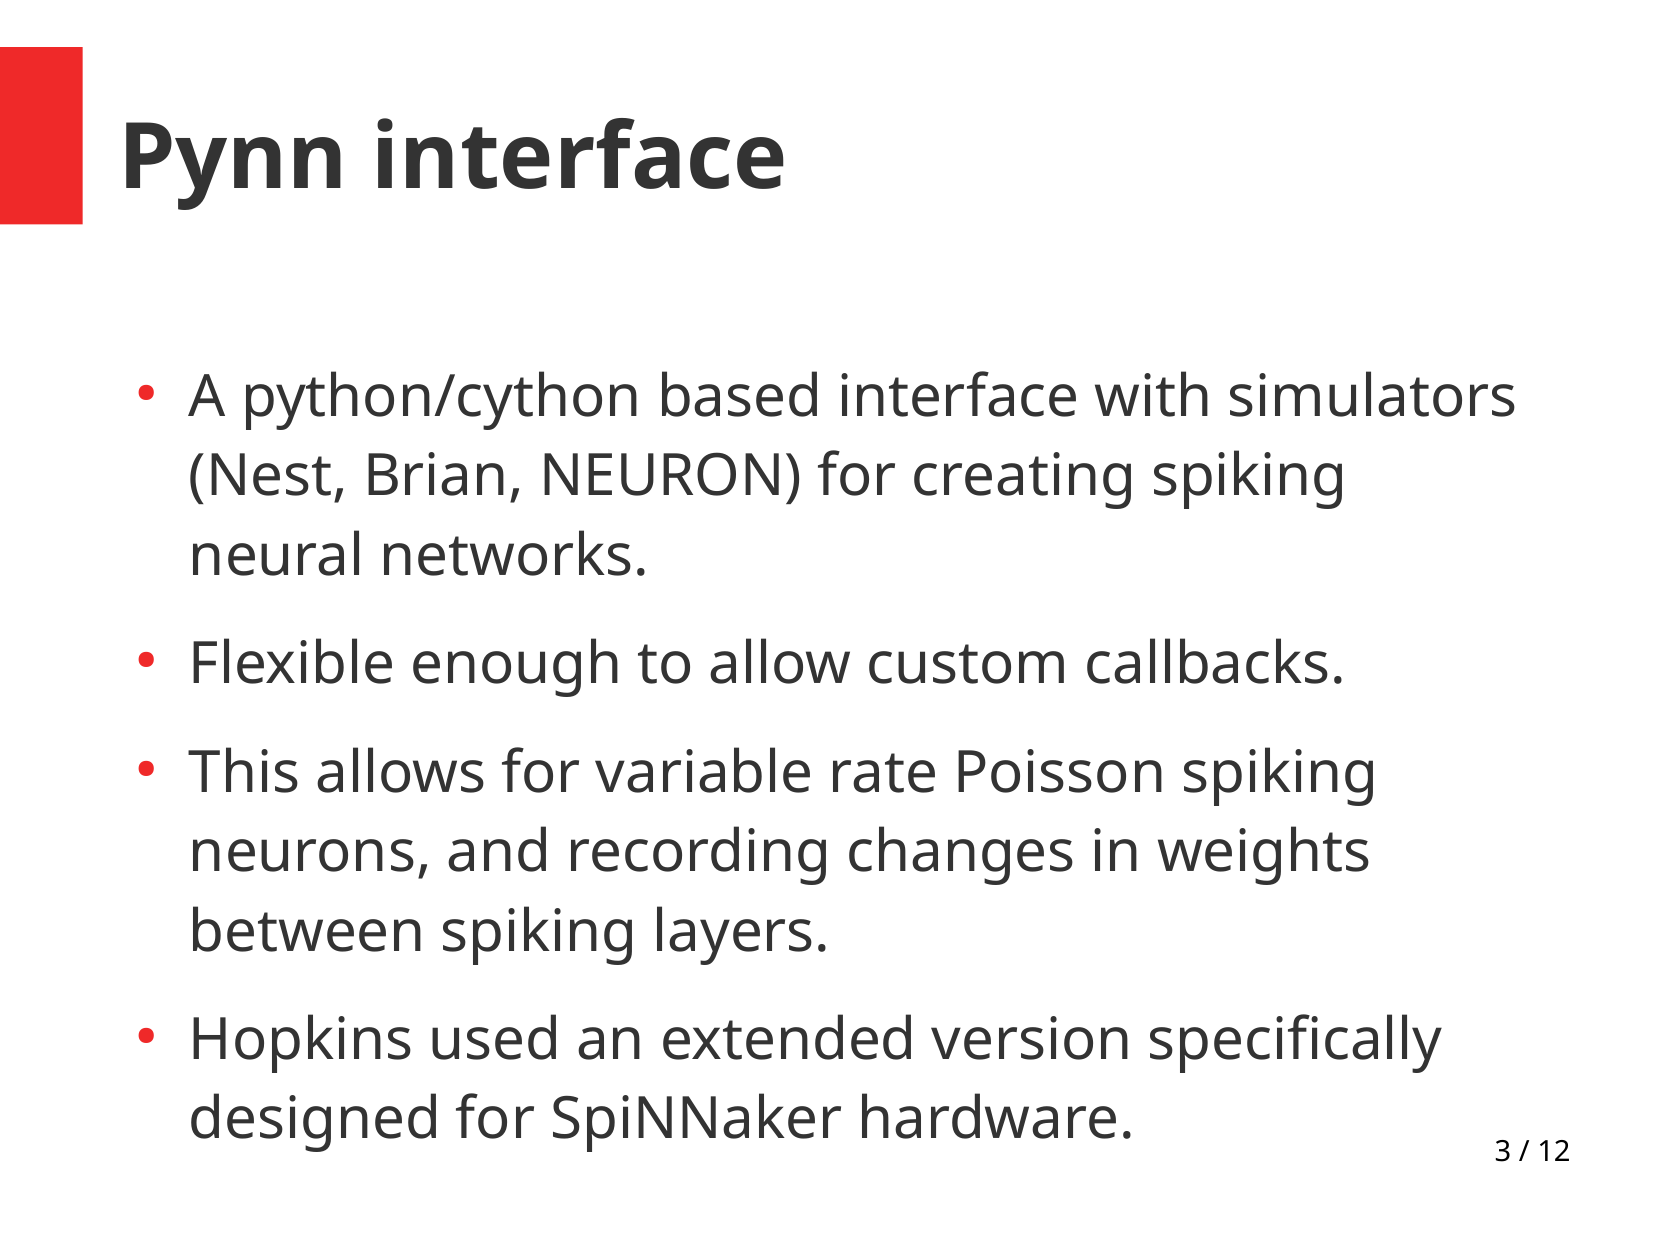

# Pynn interface
A python/cython based interface with simulators (Nest, Brian, NEURON) for creating spiking neural networks.
Flexible enough to allow custom callbacks.
This allows for variable rate Poisson spiking neurons, and recording changes in weights between spiking layers.
Hopkins used an extended version specifically designed for SpiNNaker hardware.
3